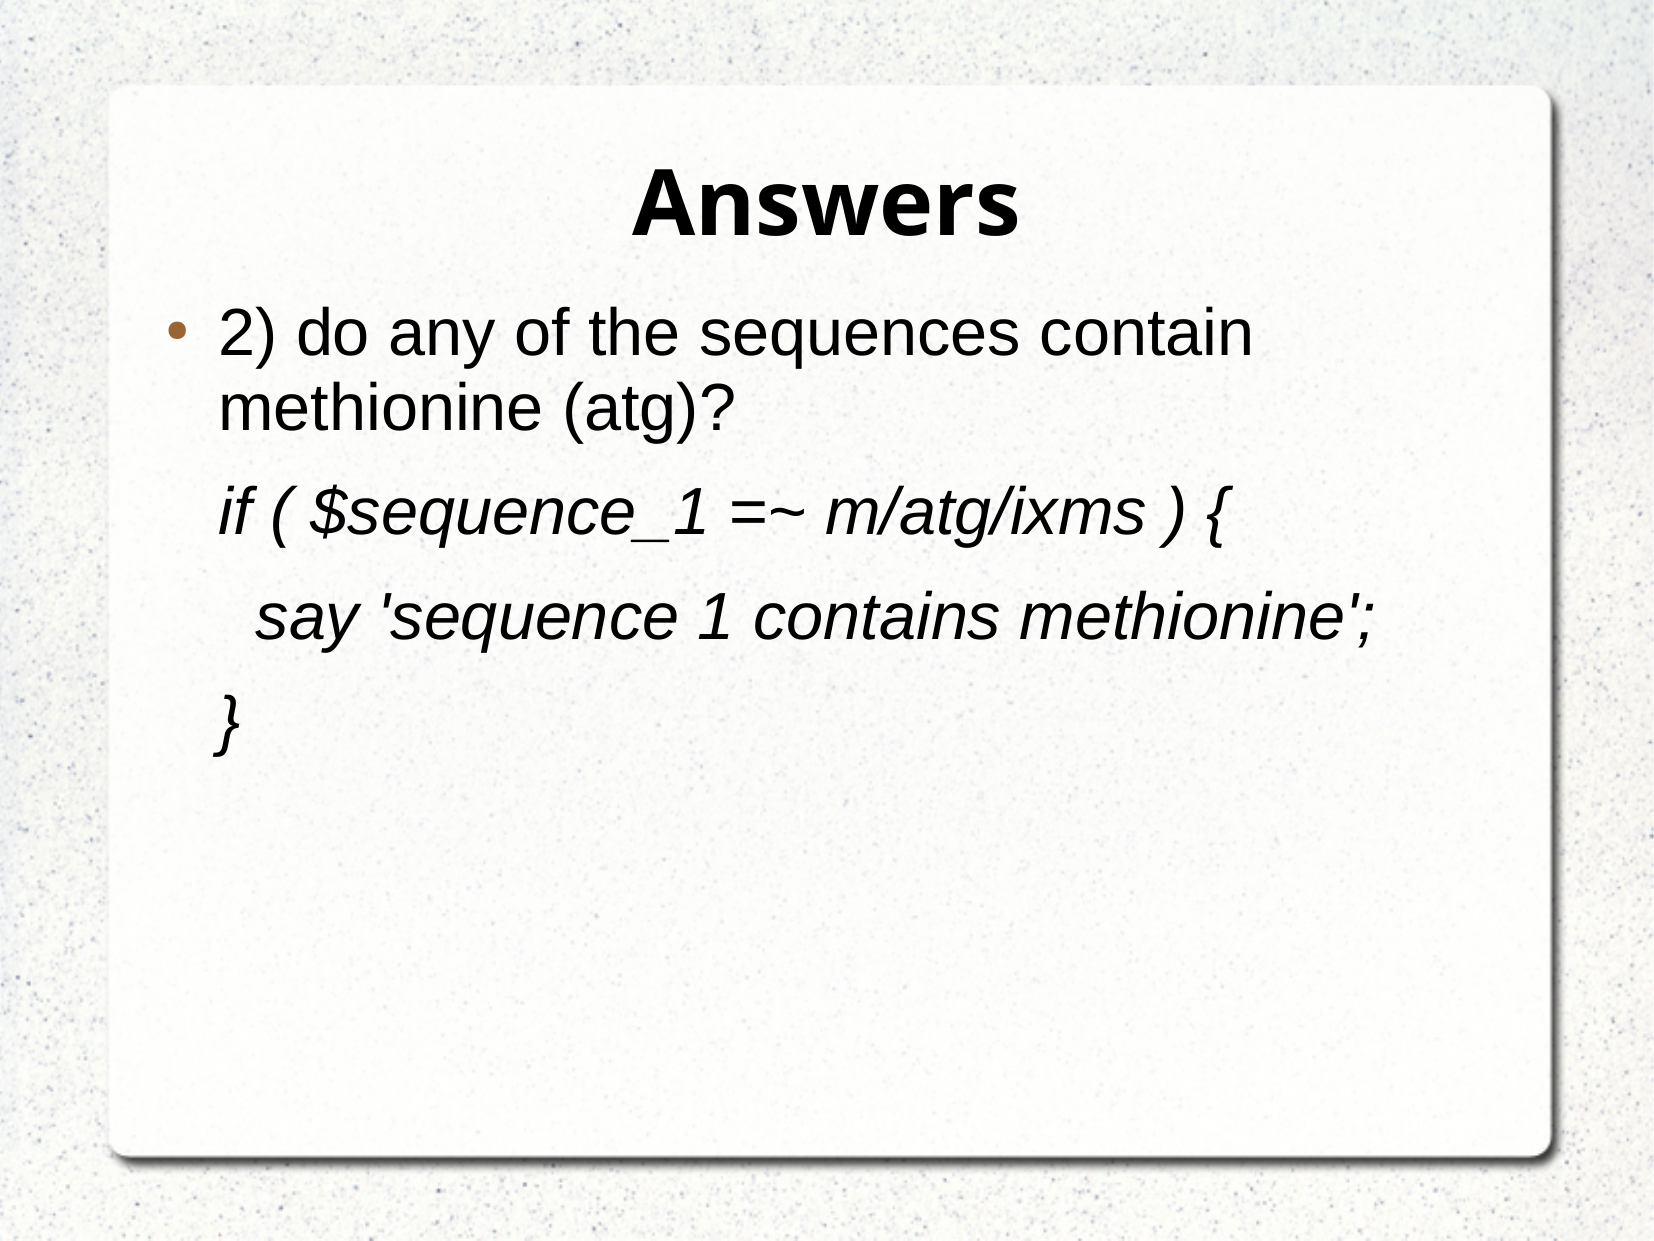

# Answers
2) do any of the sequences contain methionine (atg)?
if ( $sequence_1 =~ m/atg/ixms ) {
 say 'sequence 1 contains methionine';
}